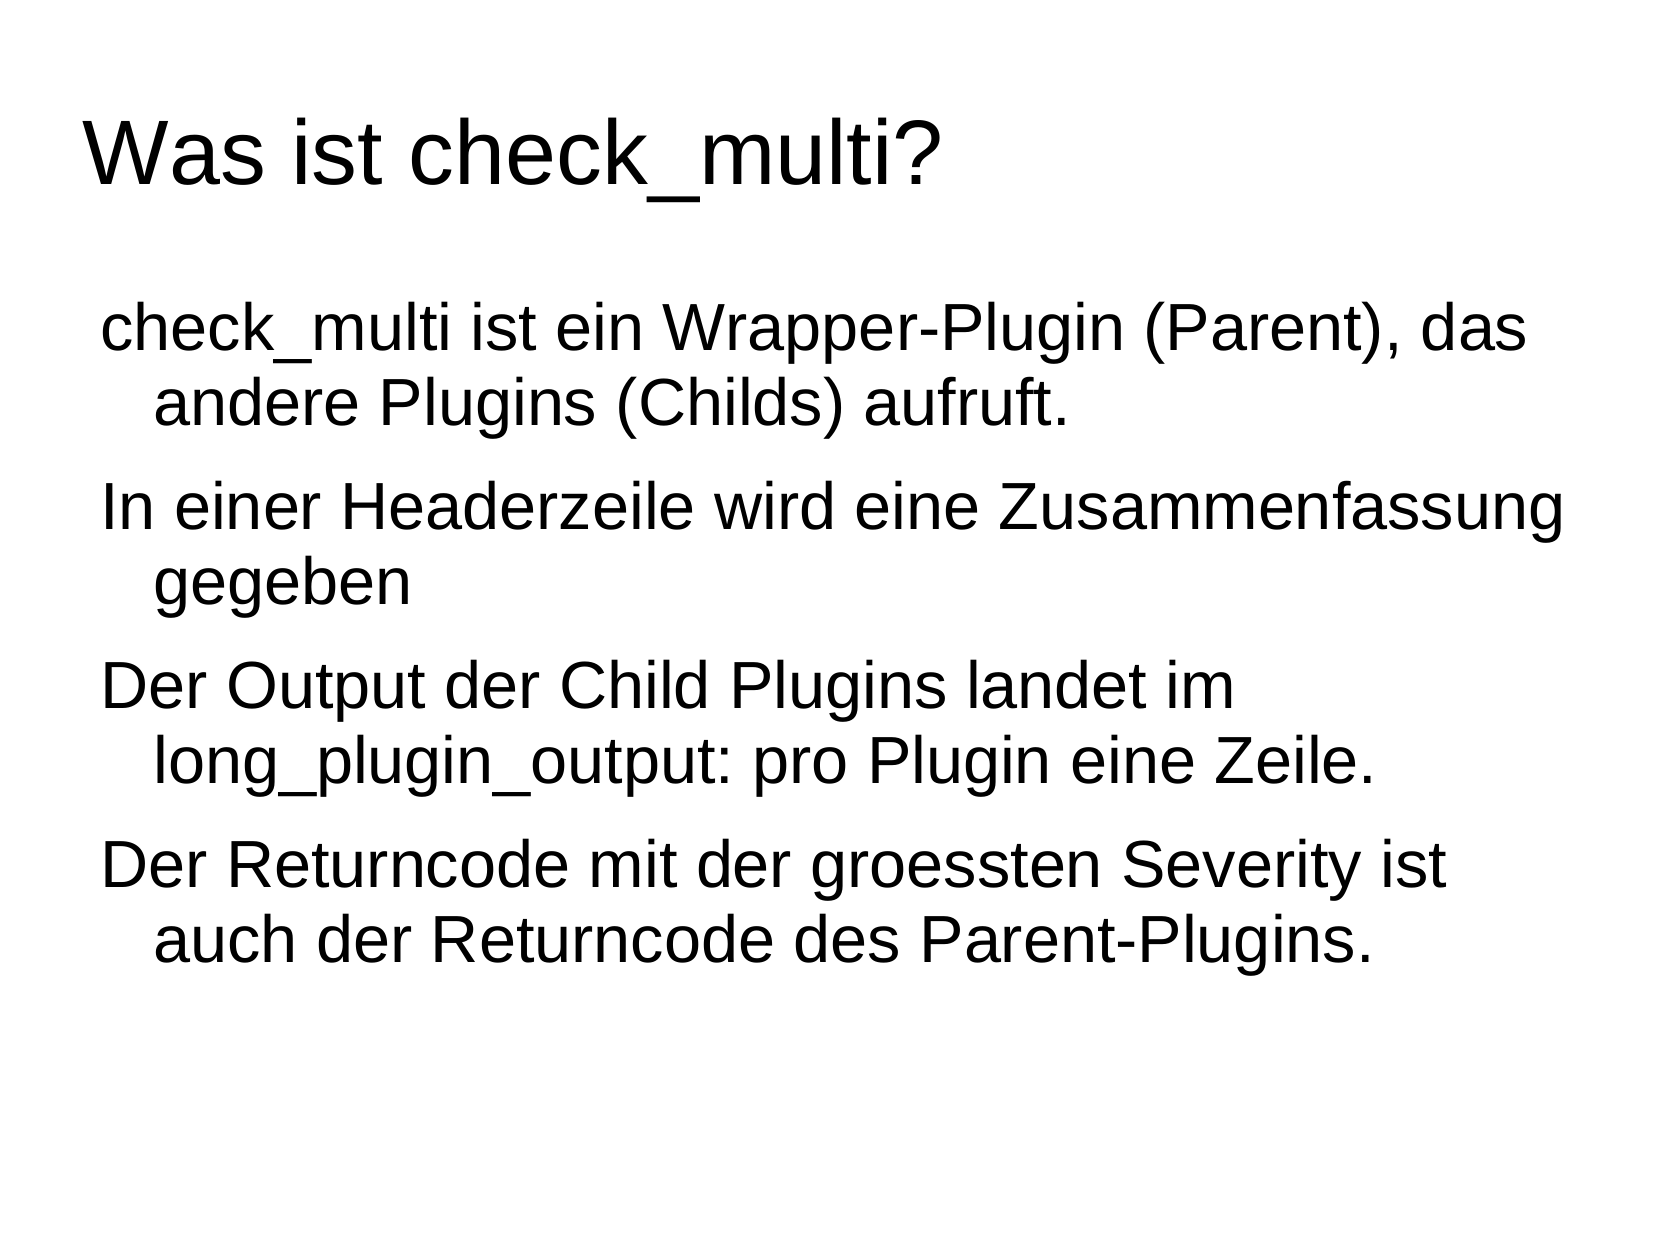

# Was ist check_multi?
check_multi ist ein Wrapper-Plugin (Parent), das andere Plugins (Childs) aufruft.
In einer Headerzeile wird eine Zusammenfassung gegeben
Der Output der Child Plugins landet im long_plugin_output: pro Plugin eine Zeile.
Der Returncode mit der groessten Severity ist auch der Returncode des Parent-Plugins.